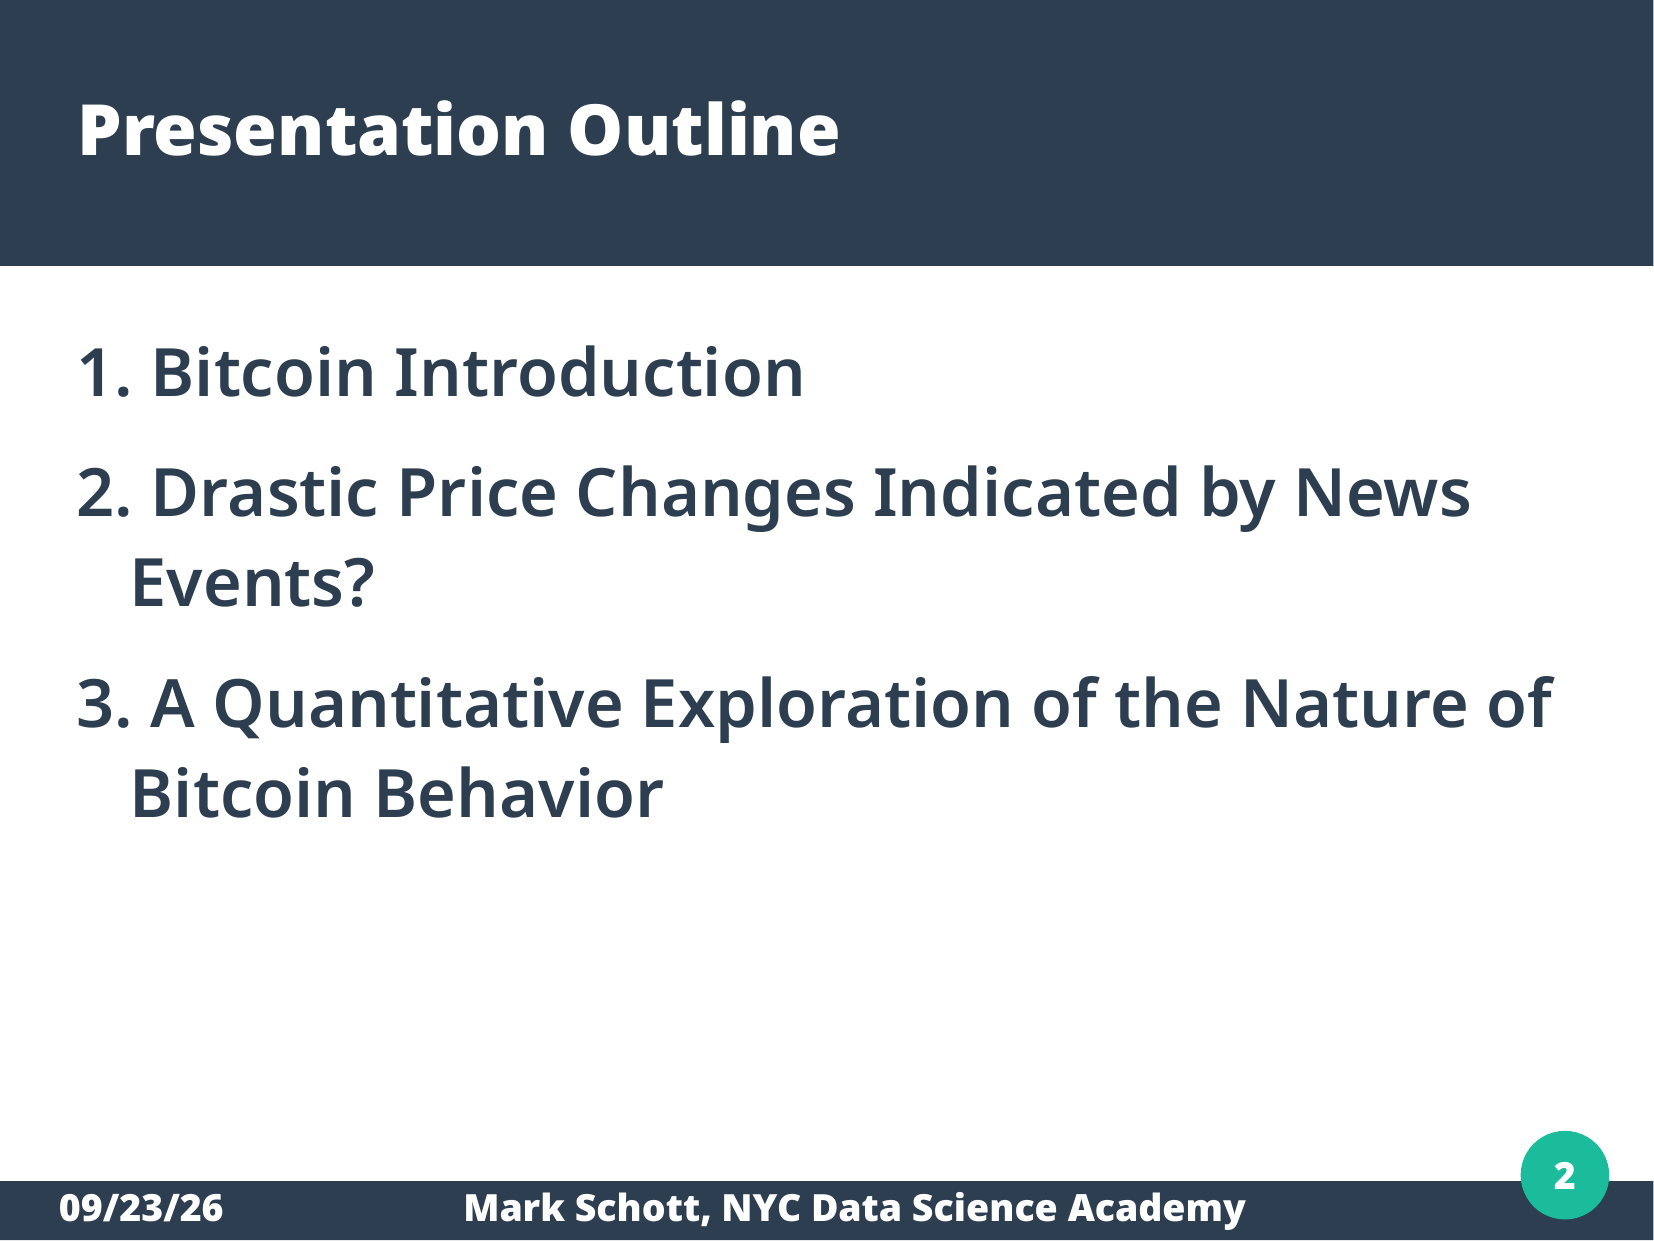

# Presentation Outline
 Bitcoin Introduction
 Drastic Price Changes Indicated by News Events?
 A Quantitative Exploration of the Nature of Bitcoin Behavior
2
Mark Schott, NYC Data Science Academy